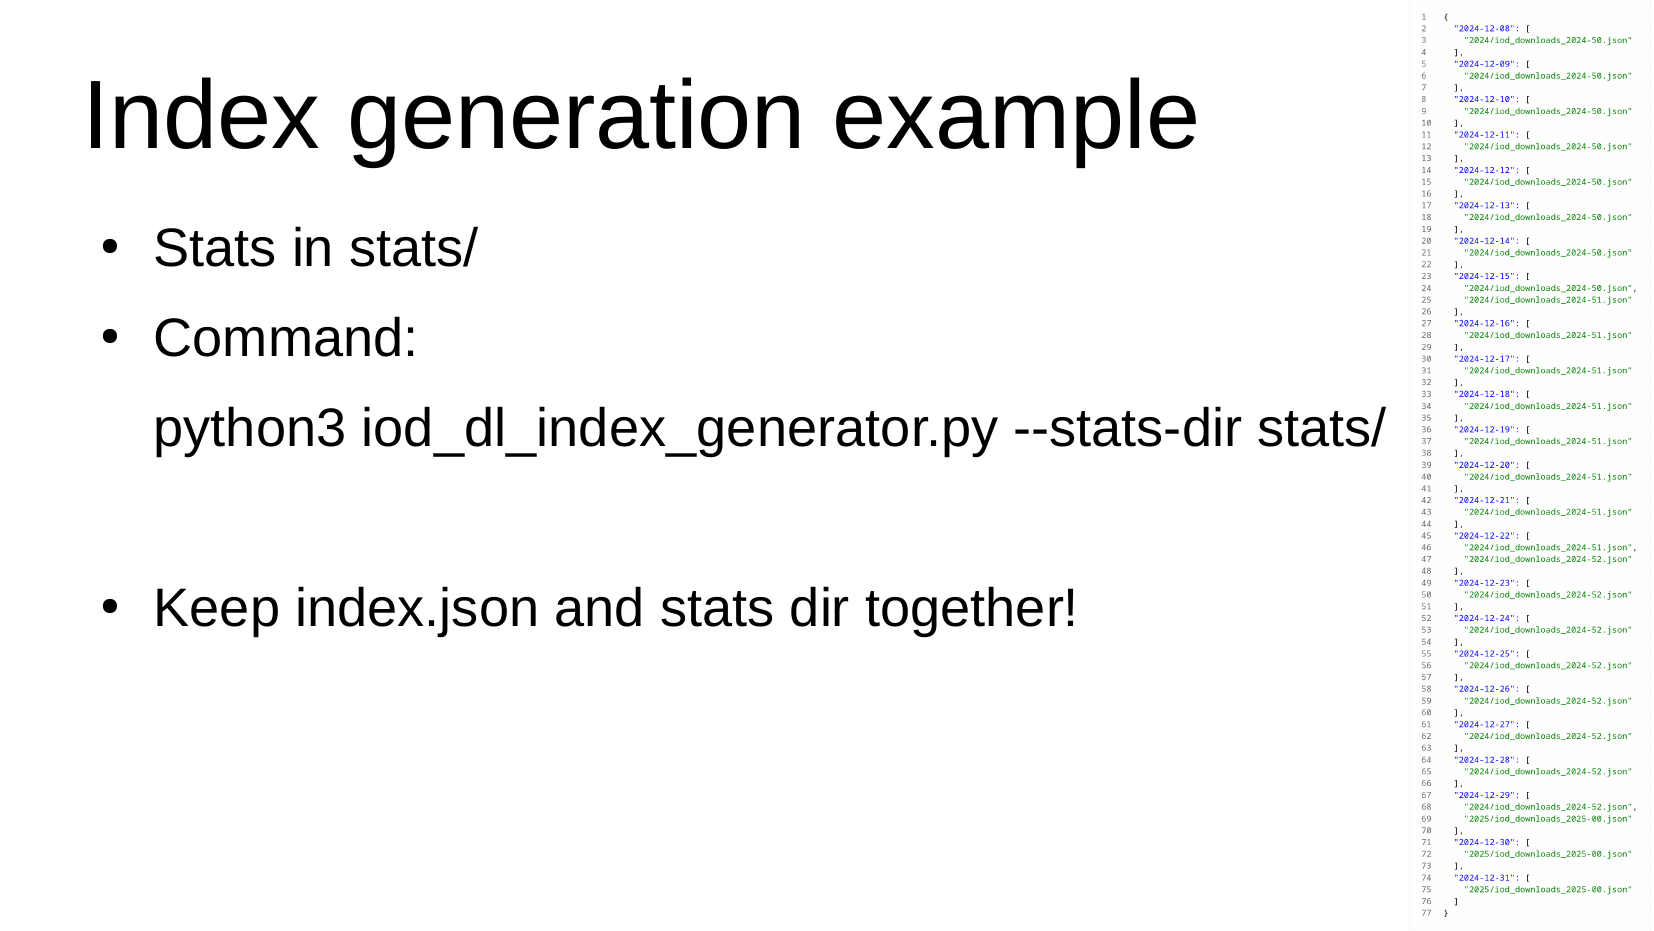

# Index generation example
Stats in stats/
Command:
python3 iod_dl_index_generator.py --stats-dir stats/
Keep index.json and stats dir together!